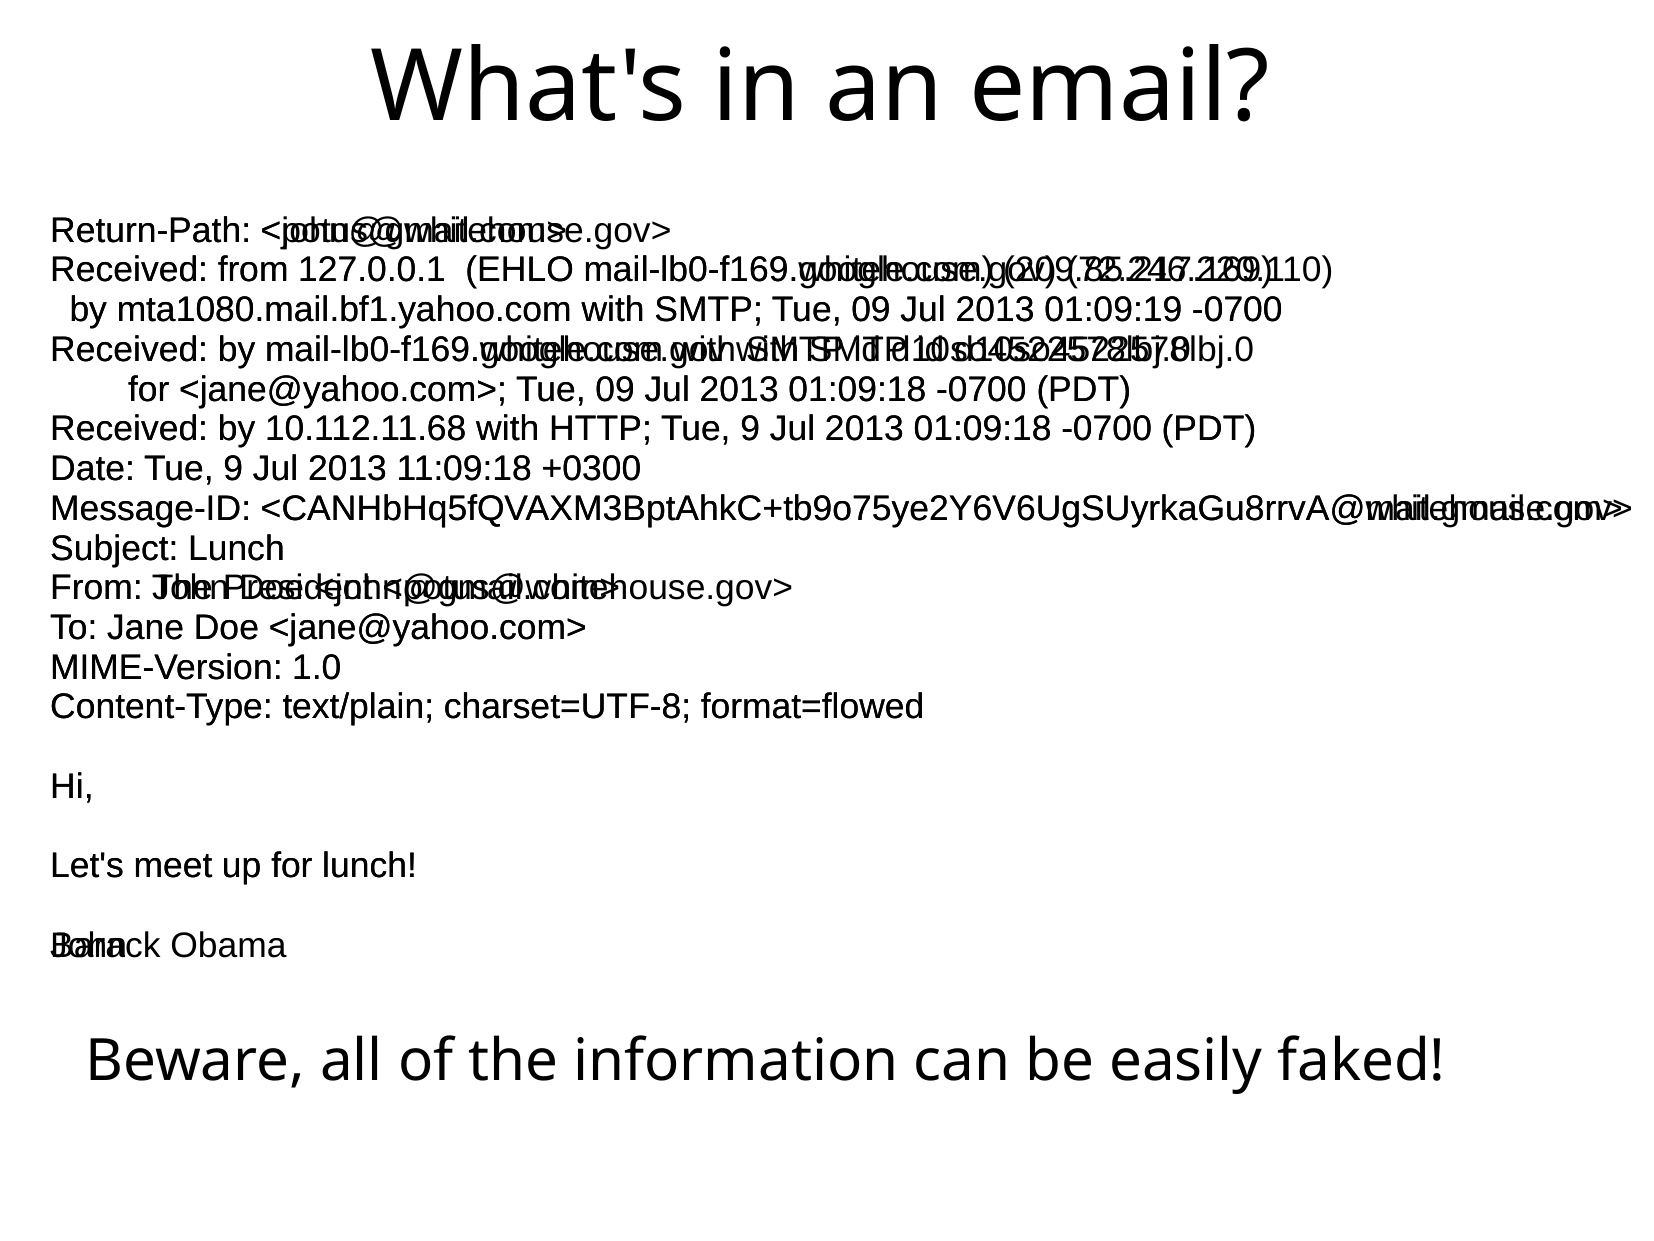

What's in an email?
Return-Path: <potus@whitehouse.gov>
Received: from 127.0.0.1 (EHLO mail-lb0-f169.whitehouse.gov) (72.246.220.110)
 by mta1080.mail.bf1.yahoo.com with SMTP; Tue, 09 Jul 2013 01:09:19 -0700
Received: by mail-lb0-f169.whitehouse.gov with SMTP id d10so4522578lbj.0
 for <jane@yahoo.com>; Tue, 09 Jul 2013 01:09:18 -0700 (PDT)
Received: by 10.112.11.68 with HTTP; Tue, 9 Jul 2013 01:09:18 -0700 (PDT)
Date: Tue, 9 Jul 2013 11:09:18 +0300
Message-ID: <CANHbHq5fQVAXM3BptAhkC+tb9o75ye2Y6V6UgSUyrkaGu8rrvA@whitehouse.gov>
Subject: Lunch
From: The President <potus@whitehouse.gov>
To: Jane Doe <jane@yahoo.com>
MIME-Version: 1.0
Content-Type: text/plain; charset=UTF-8; format=flowed
Hi,
Let's meet up for lunch!
Barack Obama
Return-Path: <john@gmail.com>
Received: from 127.0.0.1 (EHLO mail-lb0-f169.google.com) (209.85.217.169)
 by mta1080.mail.bf1.yahoo.com with SMTP; Tue, 09 Jul 2013 01:09:19 -0700
Received: by mail-lb0-f169.google.com with SMTP id d10so4522578lbj.0
 for <jane@yahoo.com>; Tue, 09 Jul 2013 01:09:18 -0700 (PDT)
Received: by 10.112.11.68 with HTTP; Tue, 9 Jul 2013 01:09:18 -0700 (PDT)
Date: Tue, 9 Jul 2013 11:09:18 +0300
Message-ID: <CANHbHq5fQVAXM3BptAhkC+tb9o75ye2Y6V6UgSUyrkaGu8rrvA@mail.gmail.com>
Subject: Lunch
From: John Doe <john@gmail.com>
To: Jane Doe <jane@yahoo.com>
MIME-Version: 1.0
Content-Type: text/plain; charset=UTF-8; format=flowed
Hi,
Let's meet up for lunch!
John
Beware, all of the information can be easily faked!